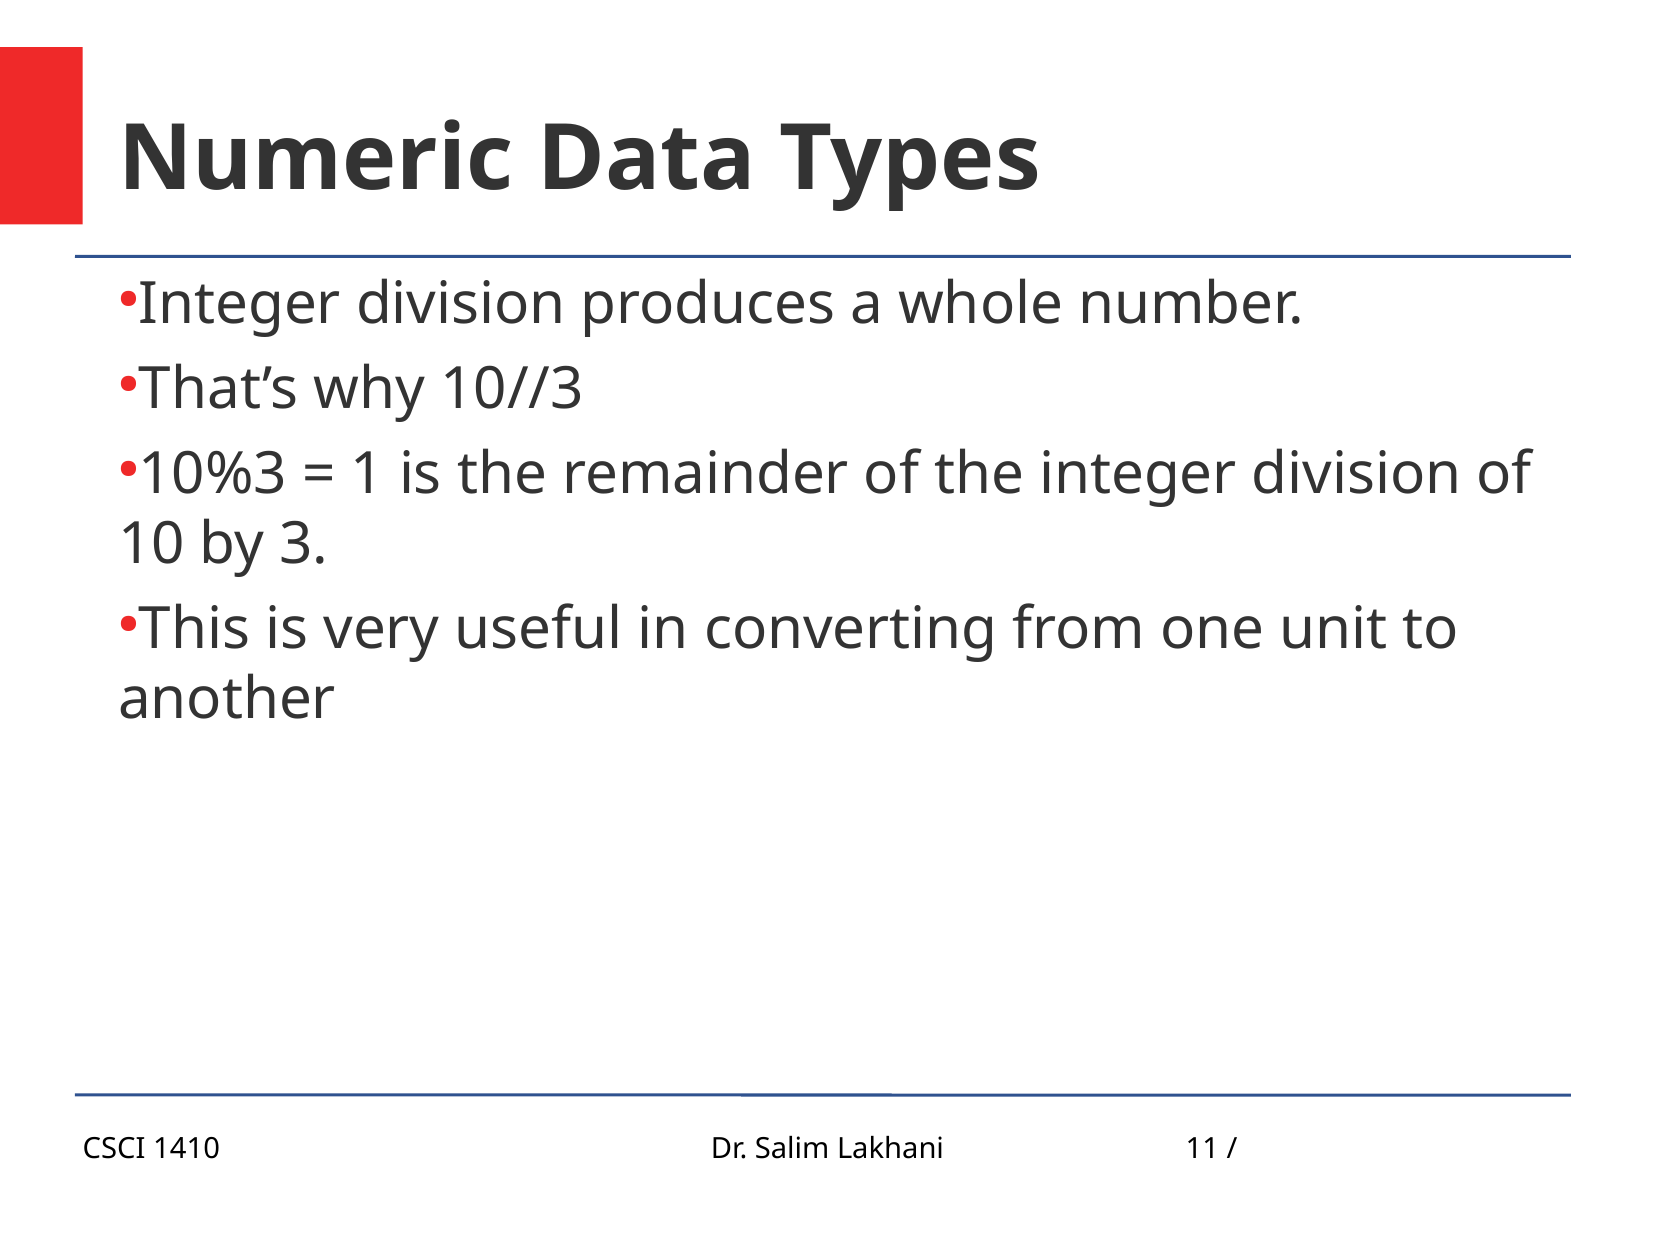

# Numeric Data Types
Integer division produces a whole number.
That’s why 10//3
10%3 = 1 is the remainder of the integer division of 10 by 3.
This is very useful in converting from one unit to another
CSCI 1410
Dr. Salim Lakhani